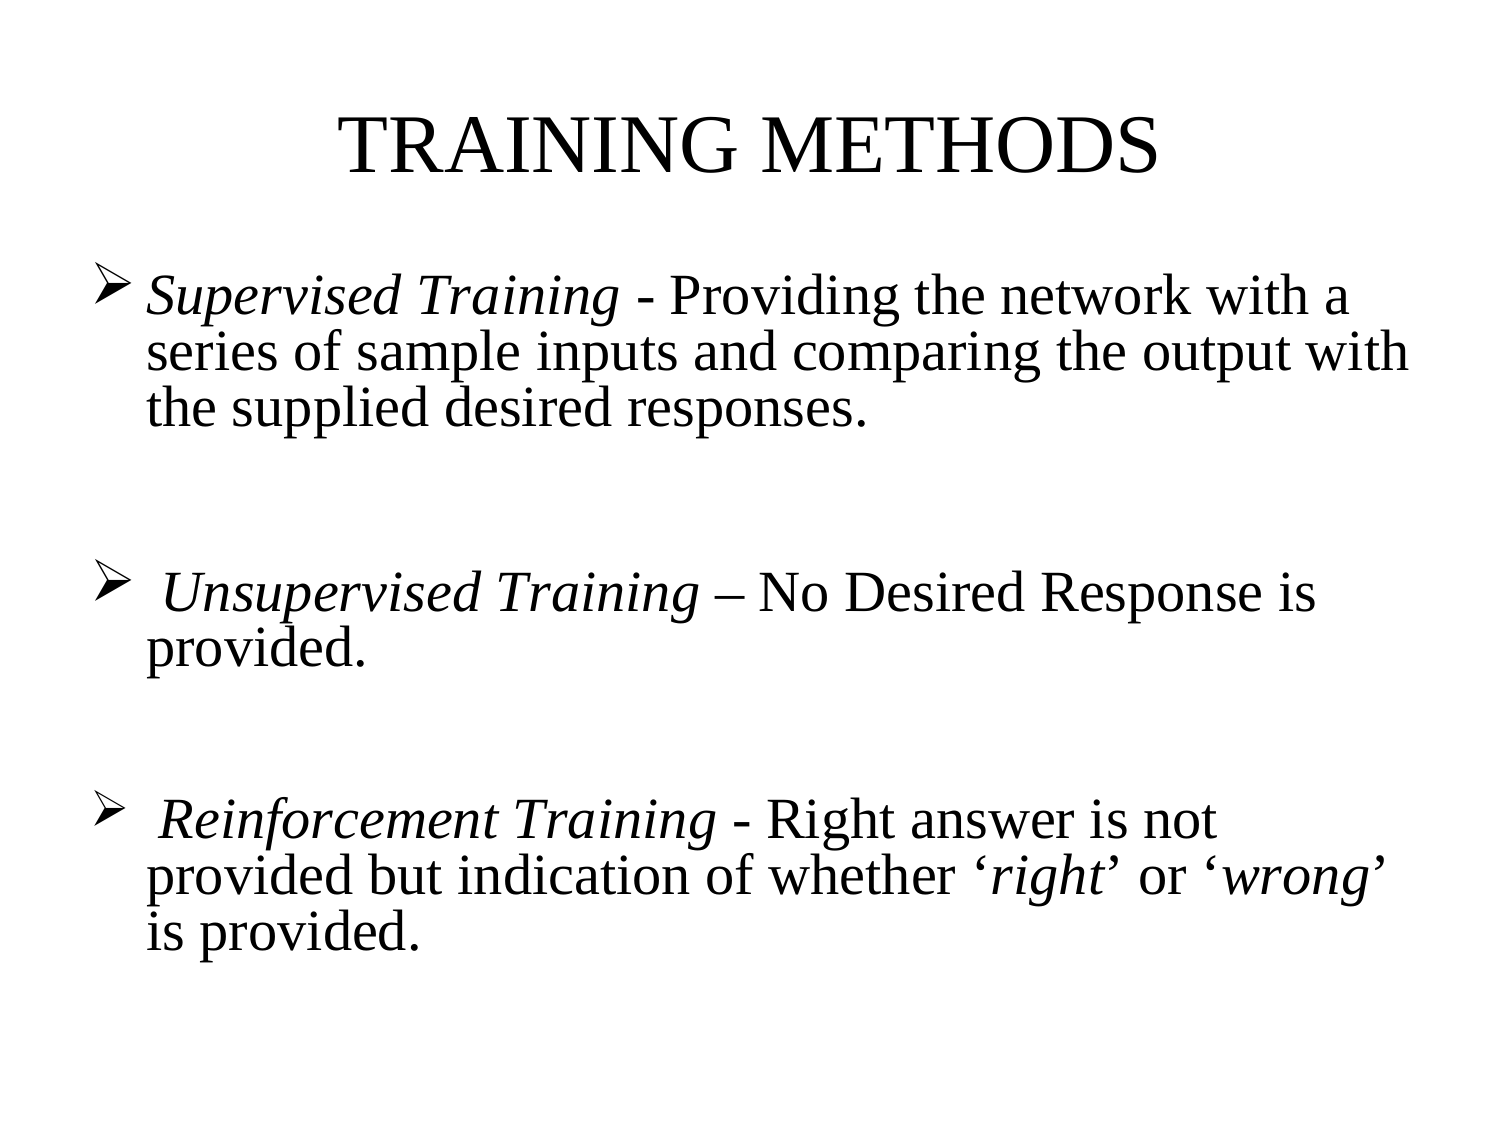

# TRAINING METHODS
Supervised Training - Providing the network with a series of sample inputs and comparing the output with the supplied desired responses.
 Unsupervised Training – No Desired Response is provided.
 Reinforcement Training - Right answer is not provided but indication of whether ‘right’ or ‘wrong’ is provided.